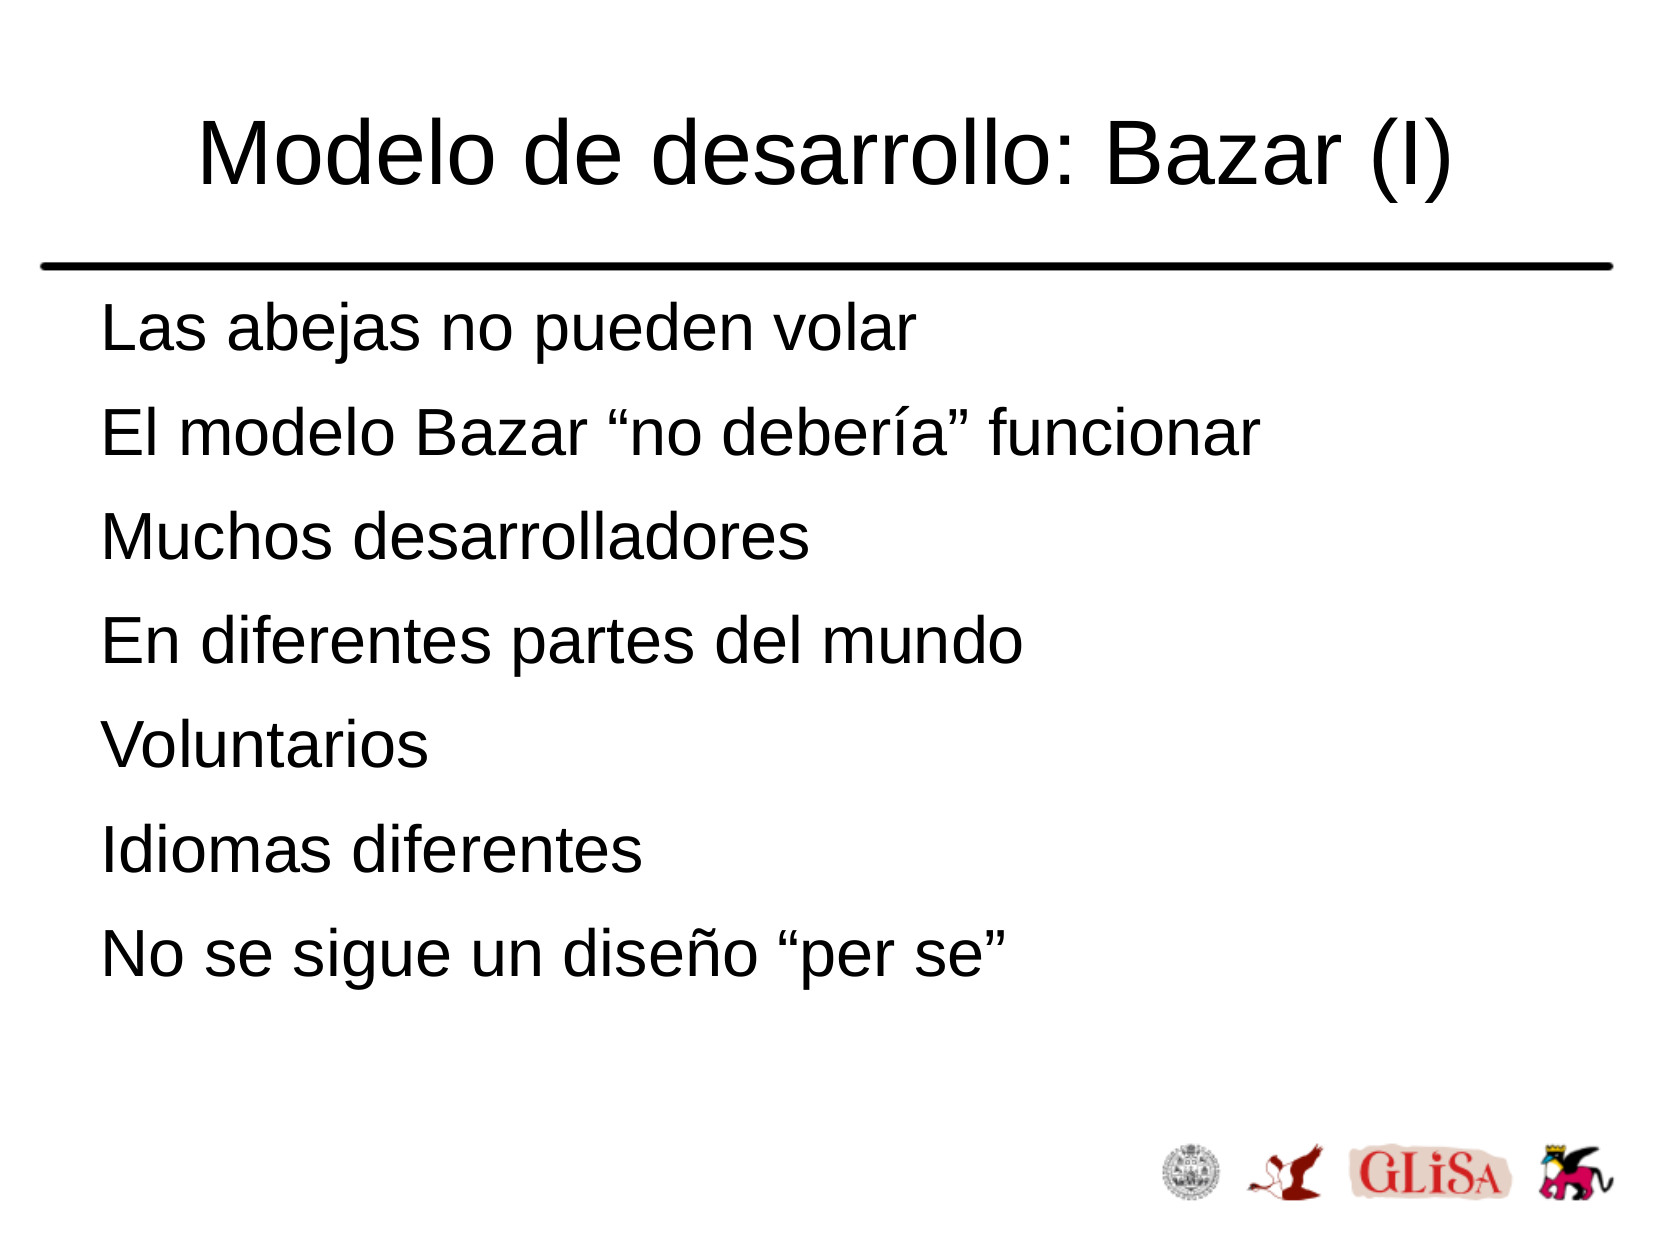

# Modelo de desarrollo: Bazar (I)
Las abejas no pueden volar
El modelo Bazar “no debería” funcionar
Muchos desarrolladores
En diferentes partes del mundo
Voluntarios
Idiomas diferentes
No se sigue un diseño “per se”